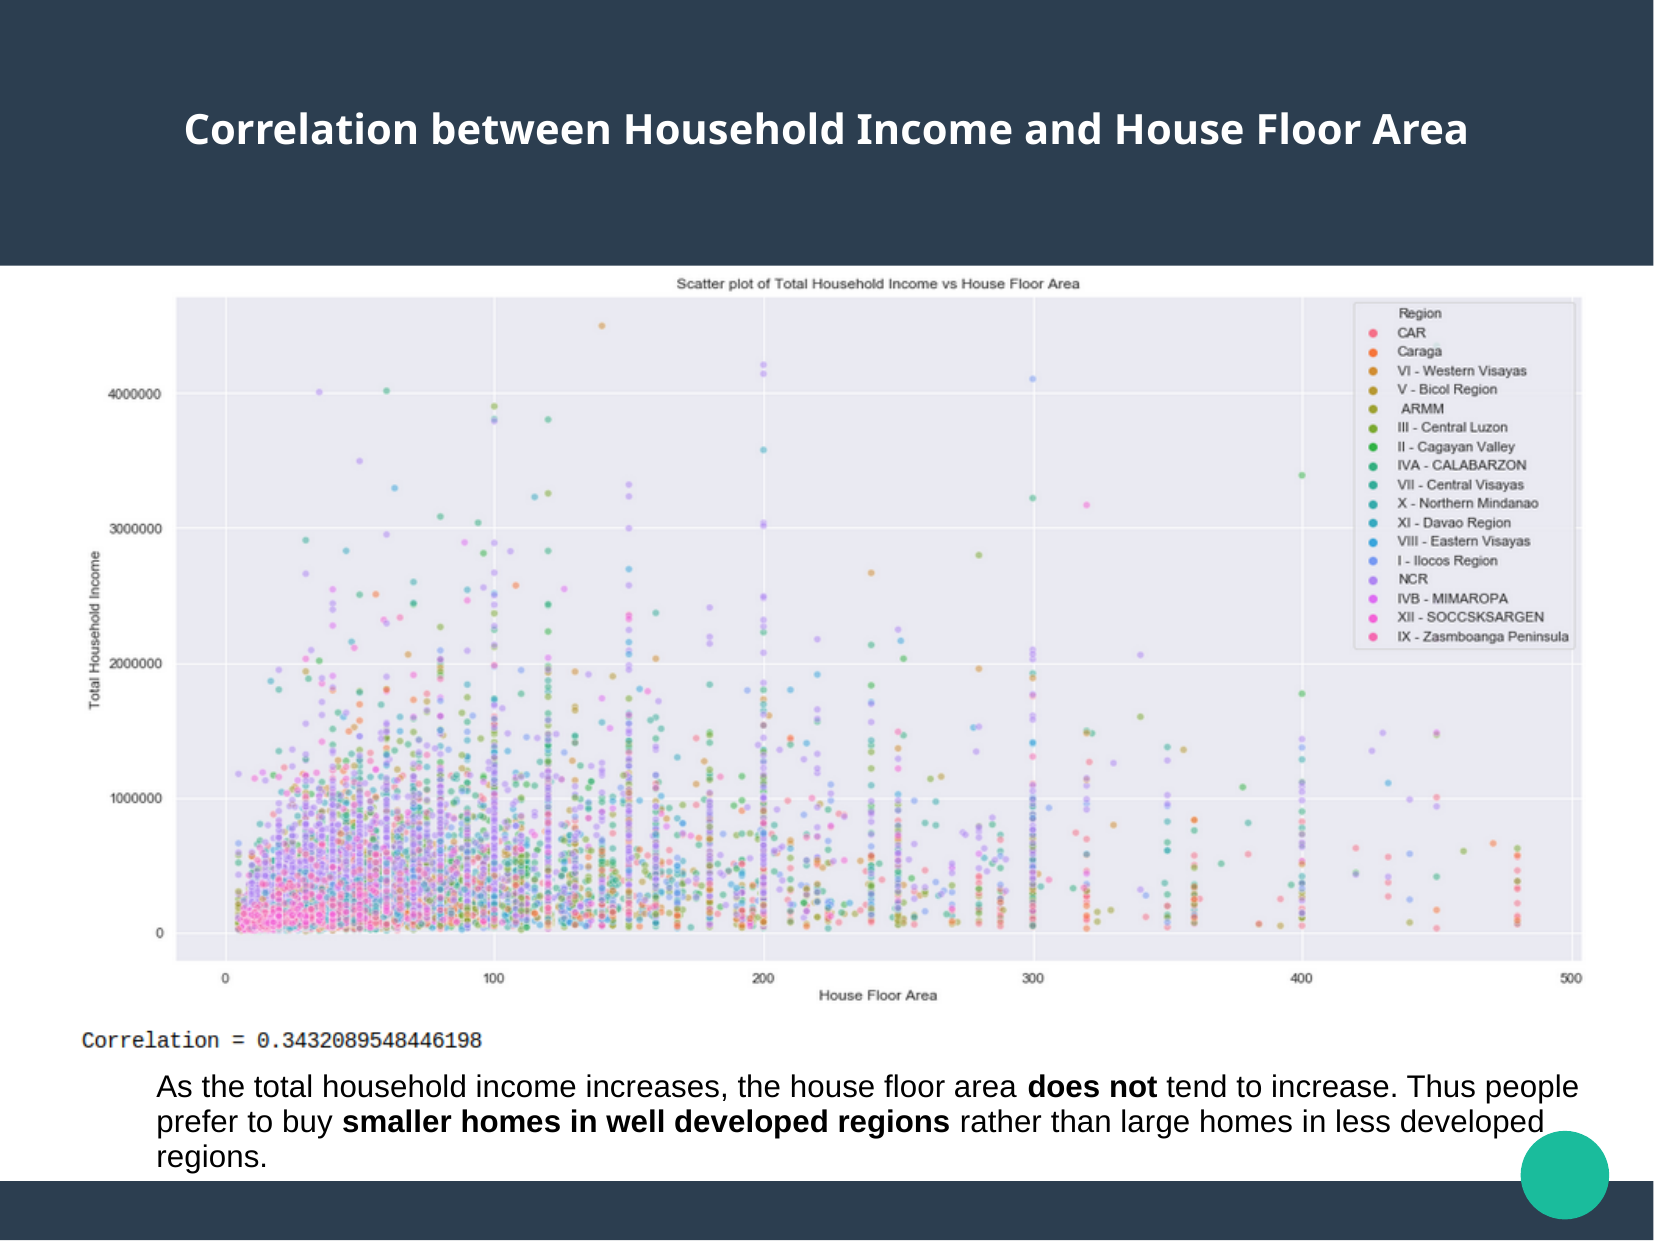

Correlation between Household Income and House Floor Area
As the total household income increases, the house floor area does not tend to increase. Thus people prefer to buy smaller homes in well developed regions rather than large homes in less developed regions.